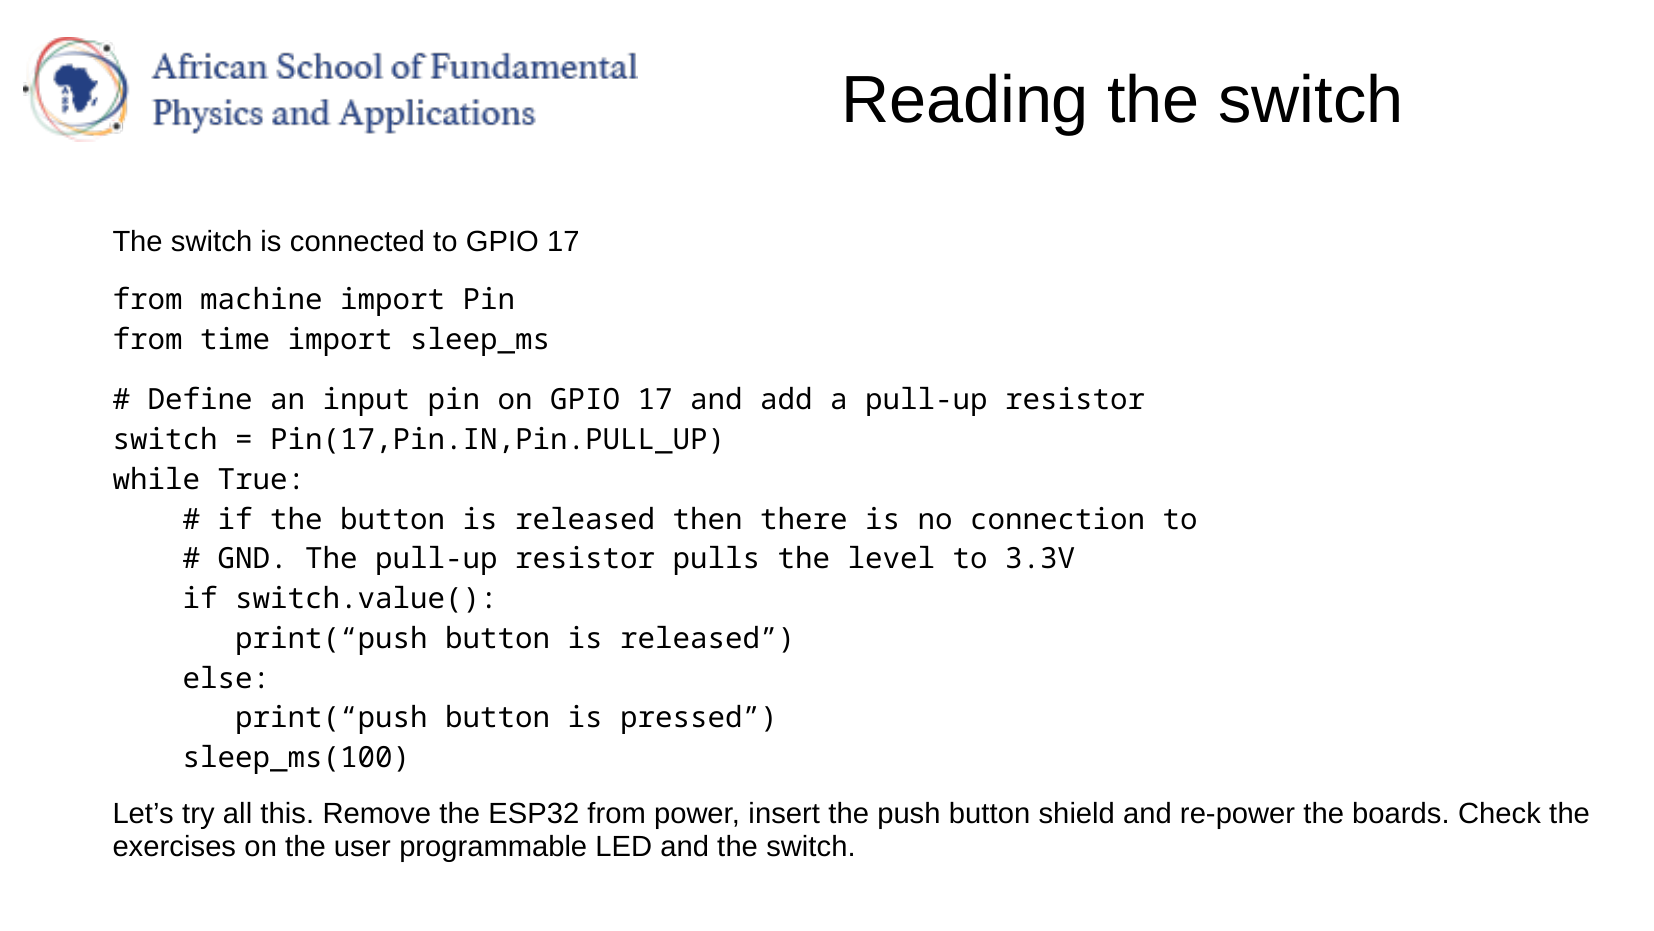

# Reading the switch
The switch is connected to GPIO 17
from machine import Pin
from time import sleep_ms
# Define an input pin on GPIO 17 and add a pull-up resistor switch = Pin(17,Pin.IN,Pin.PULL_UP) while True: # if the button is released then there is no connection to # GND. The pull-up resistor pulls the level to 3.3V if switch.value(): print(“push button is released”) else: print(“push button is pressed”) sleep_ms(100)
Let’s try all this. Remove the ESP32 from power, insert the push button shield and re-power the boards. Check the exercises on the user programmable LED and the switch.